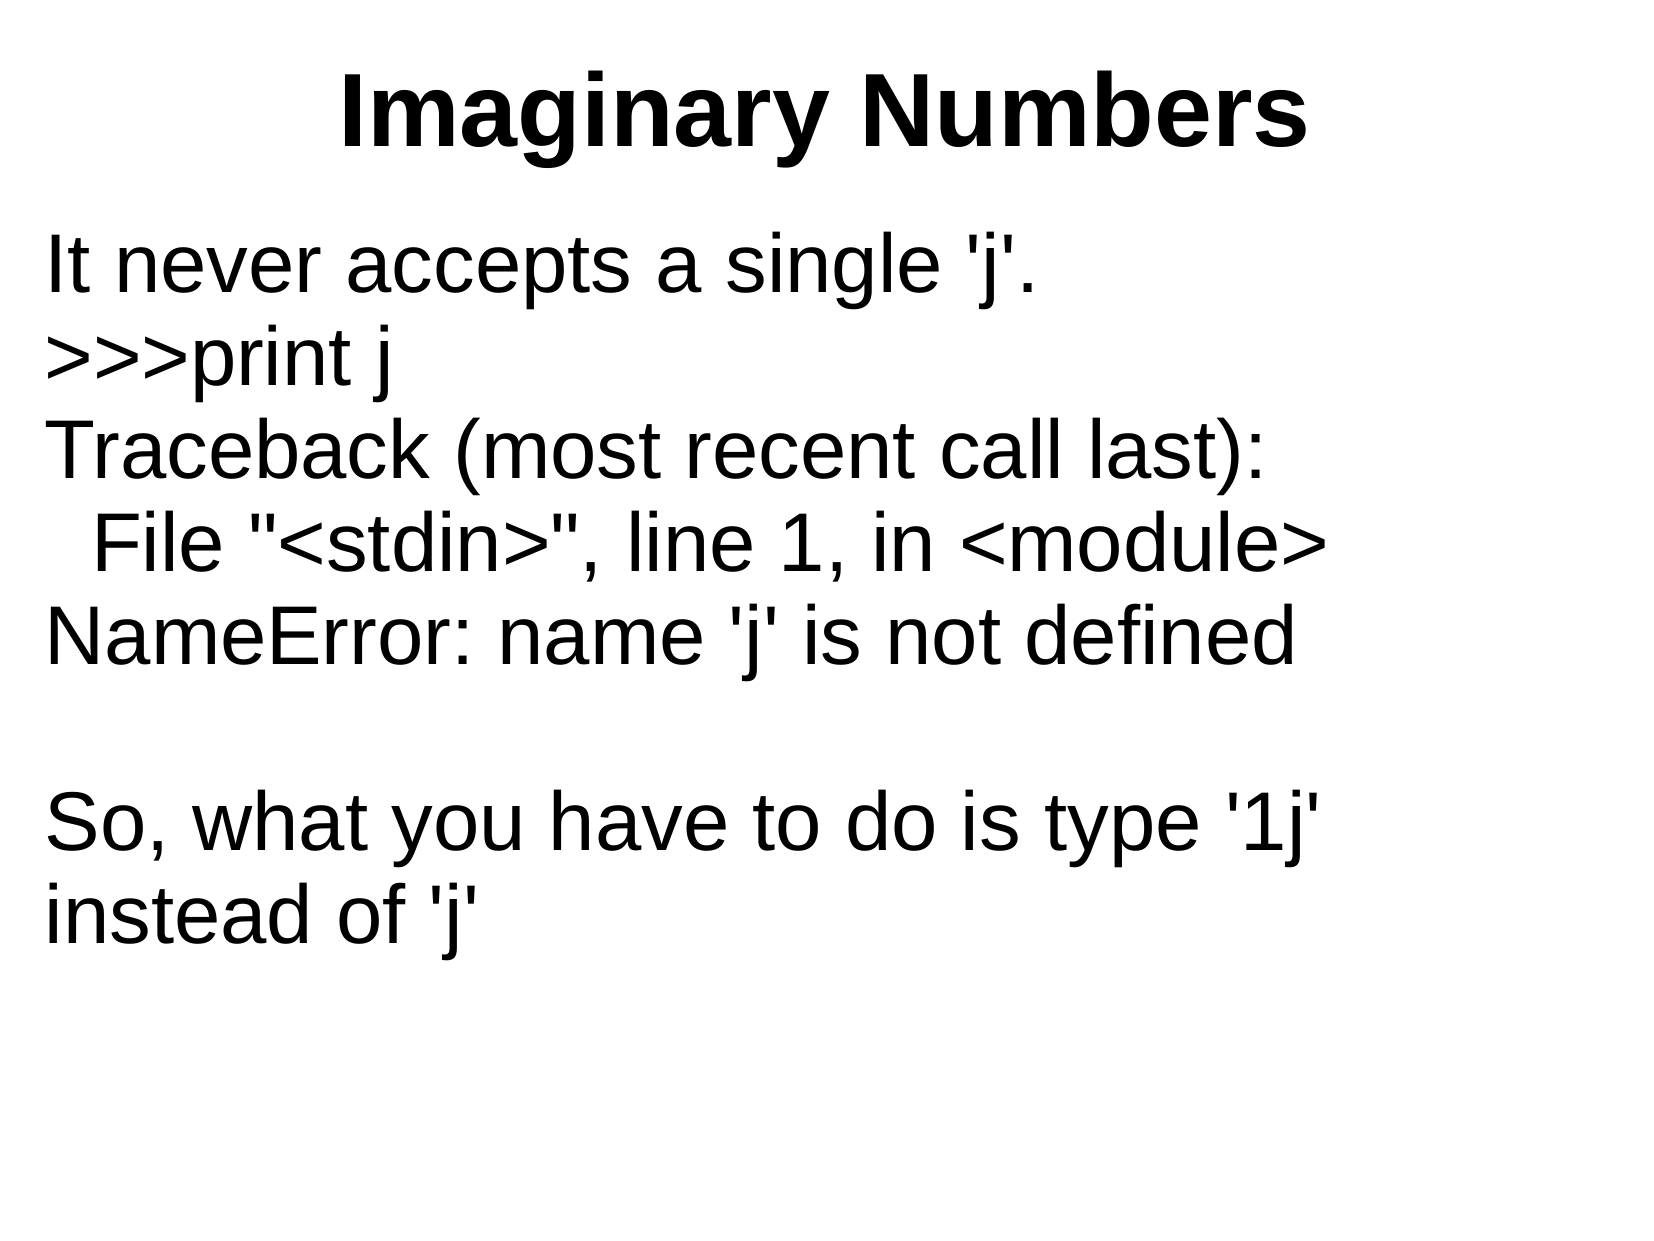

Imaginary Numbers
It never accepts a single 'j'.
>>>print j
Traceback (most recent call last):
 File "<stdin>", line 1, in <module>
NameError: name 'j' is not defined
So, what you have to do is type '1j' instead of 'j'